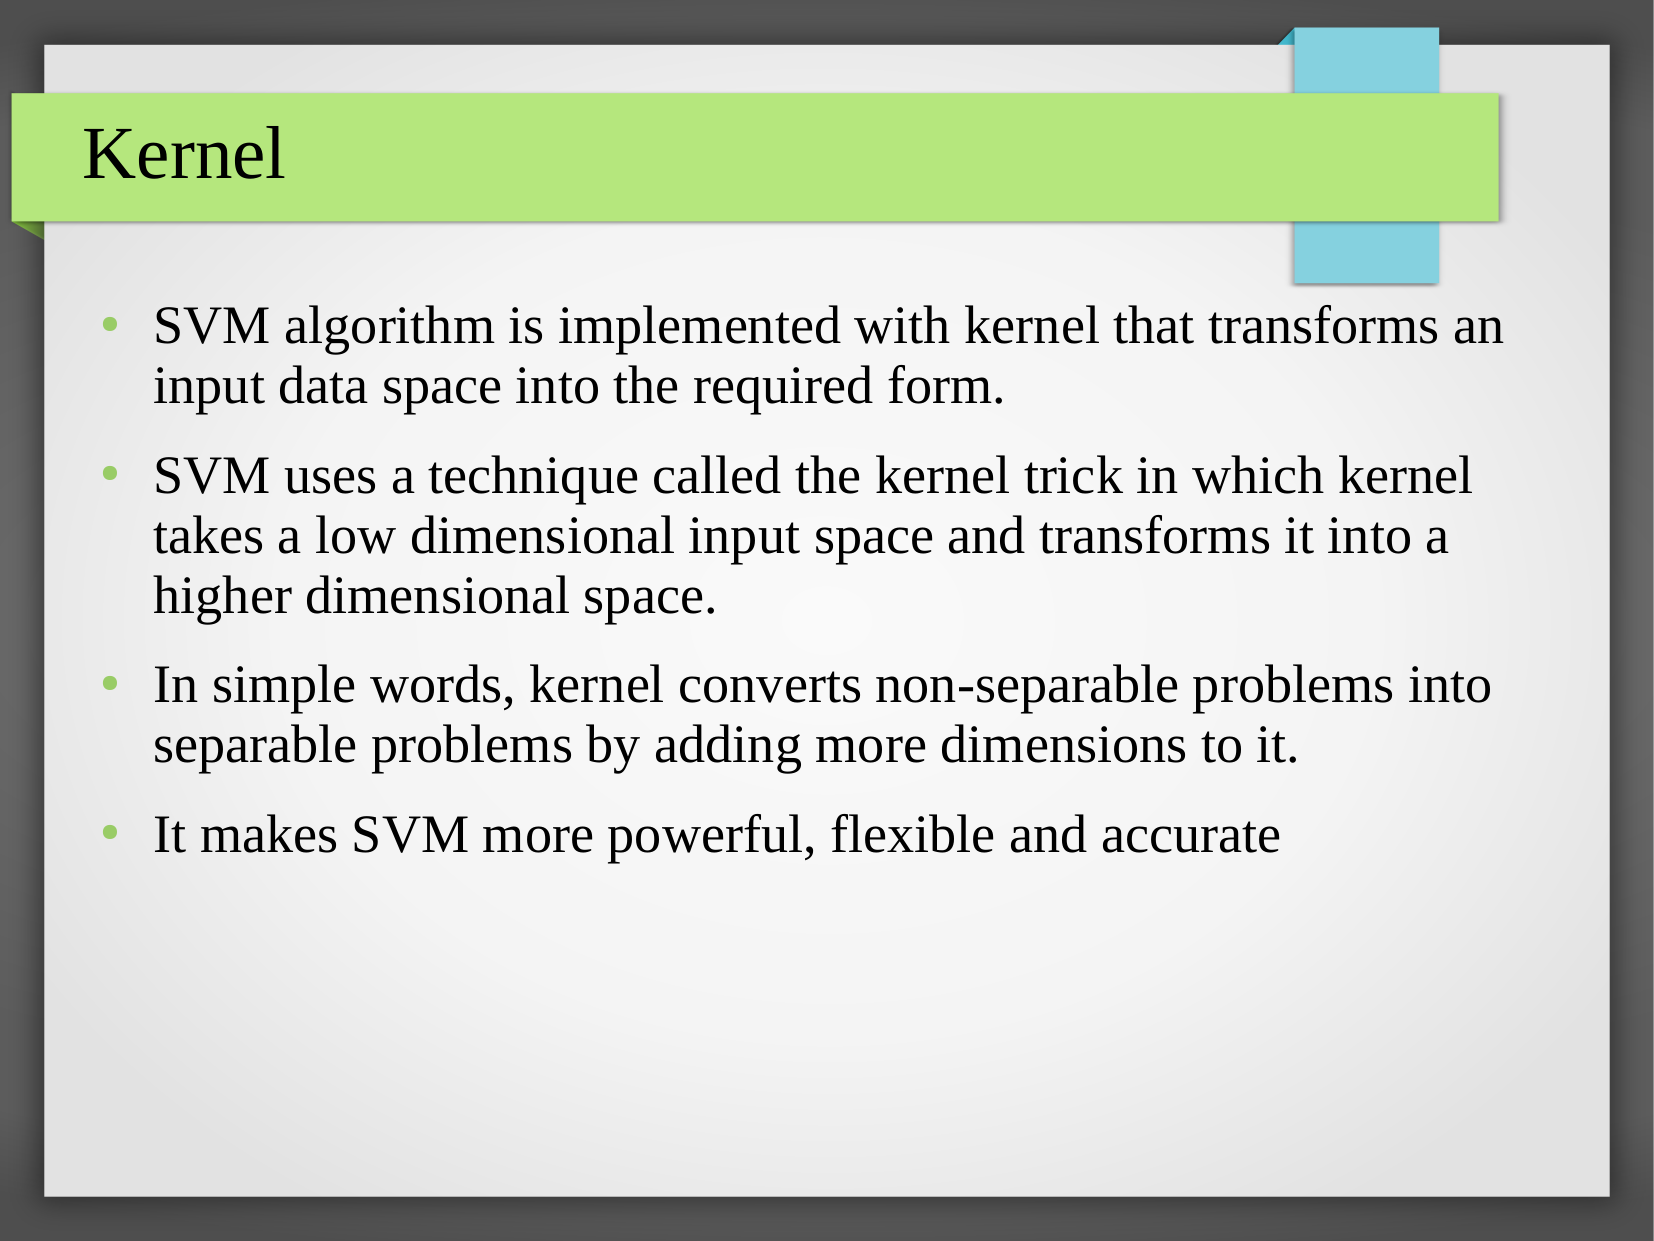

# Kernel
SVM algorithm is implemented with kernel that transforms an input data space into the required form.
SVM uses a technique called the kernel trick in which kernel takes a low dimensional input space and transforms it into a higher dimensional space.
In simple words, kernel converts non-separable problems into separable problems by adding more dimensions to it.
It makes SVM more powerful, flexible and accurate